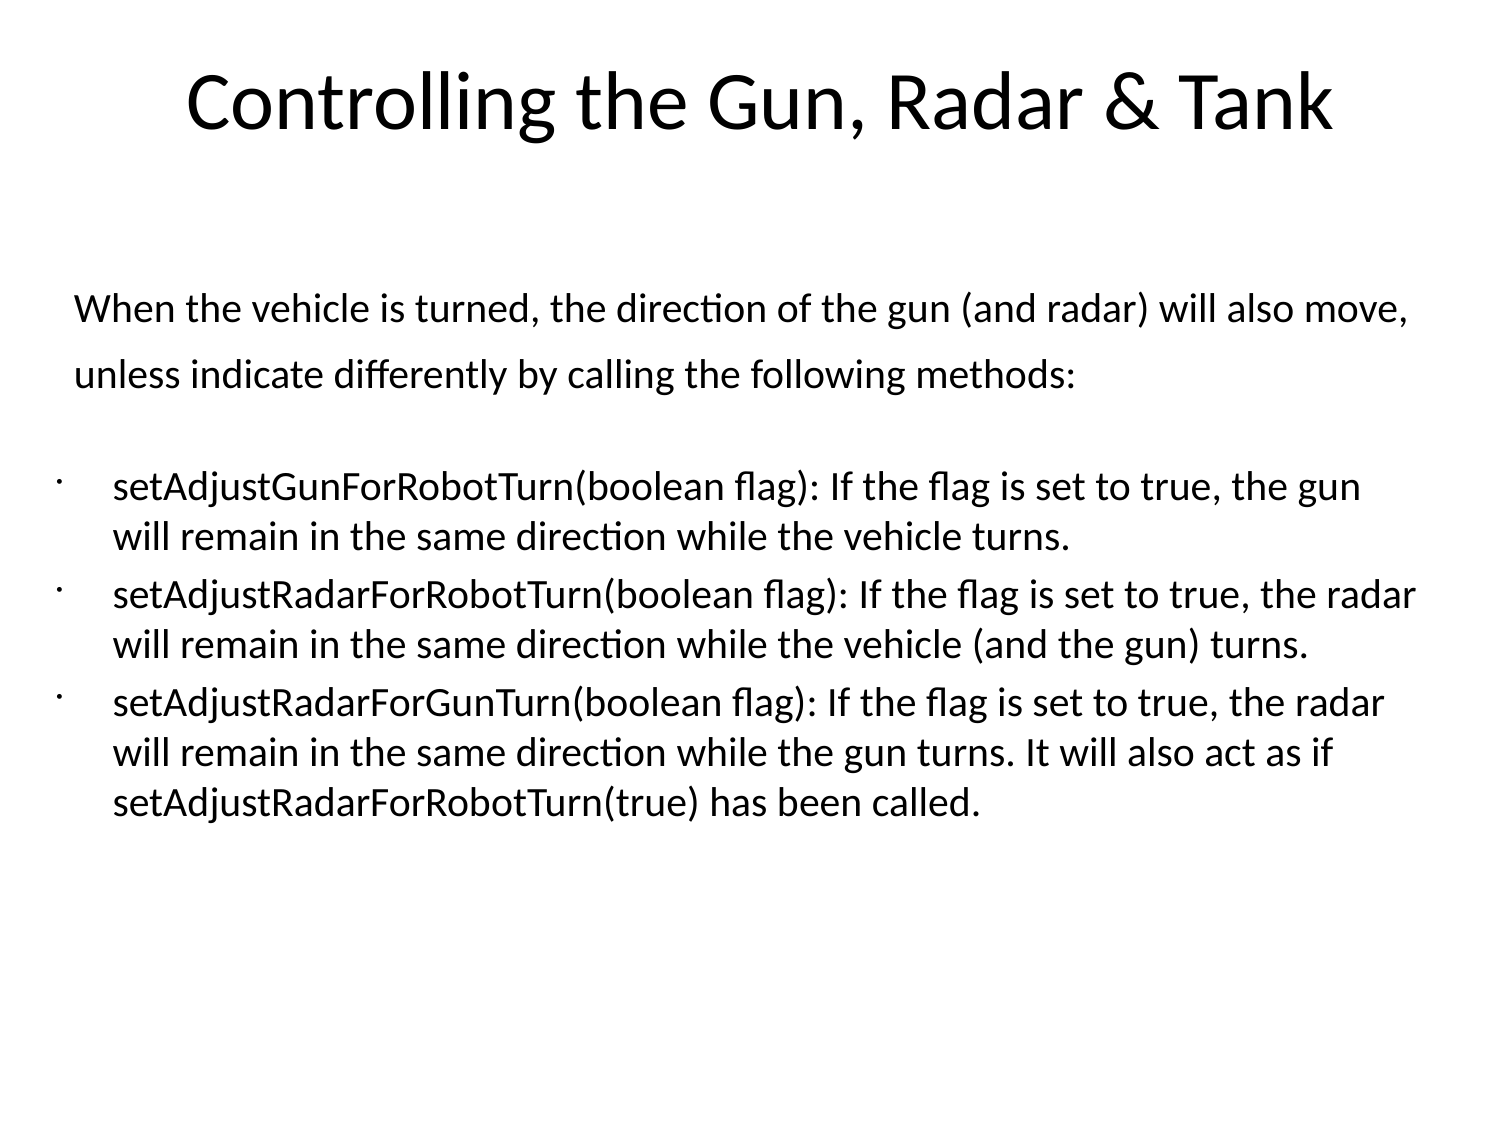

# Controlling the Gun, Radar & Tank
When the vehicle is turned, the direction of the gun (and radar) will also move, unless indicate differently by calling the following methods:
setAdjustGunForRobotTurn(boolean flag): If the flag is set to true, the gun will remain in the same direction while the vehicle turns.
setAdjustRadarForRobotTurn(boolean flag): If the flag is set to true, the radar will remain in the same direction while the vehicle (and the gun) turns.
setAdjustRadarForGunTurn(boolean flag): If the flag is set to true, the radar will remain in the same direction while the gun turns. It will also act as if setAdjustRadarForRobotTurn(true) has been called.